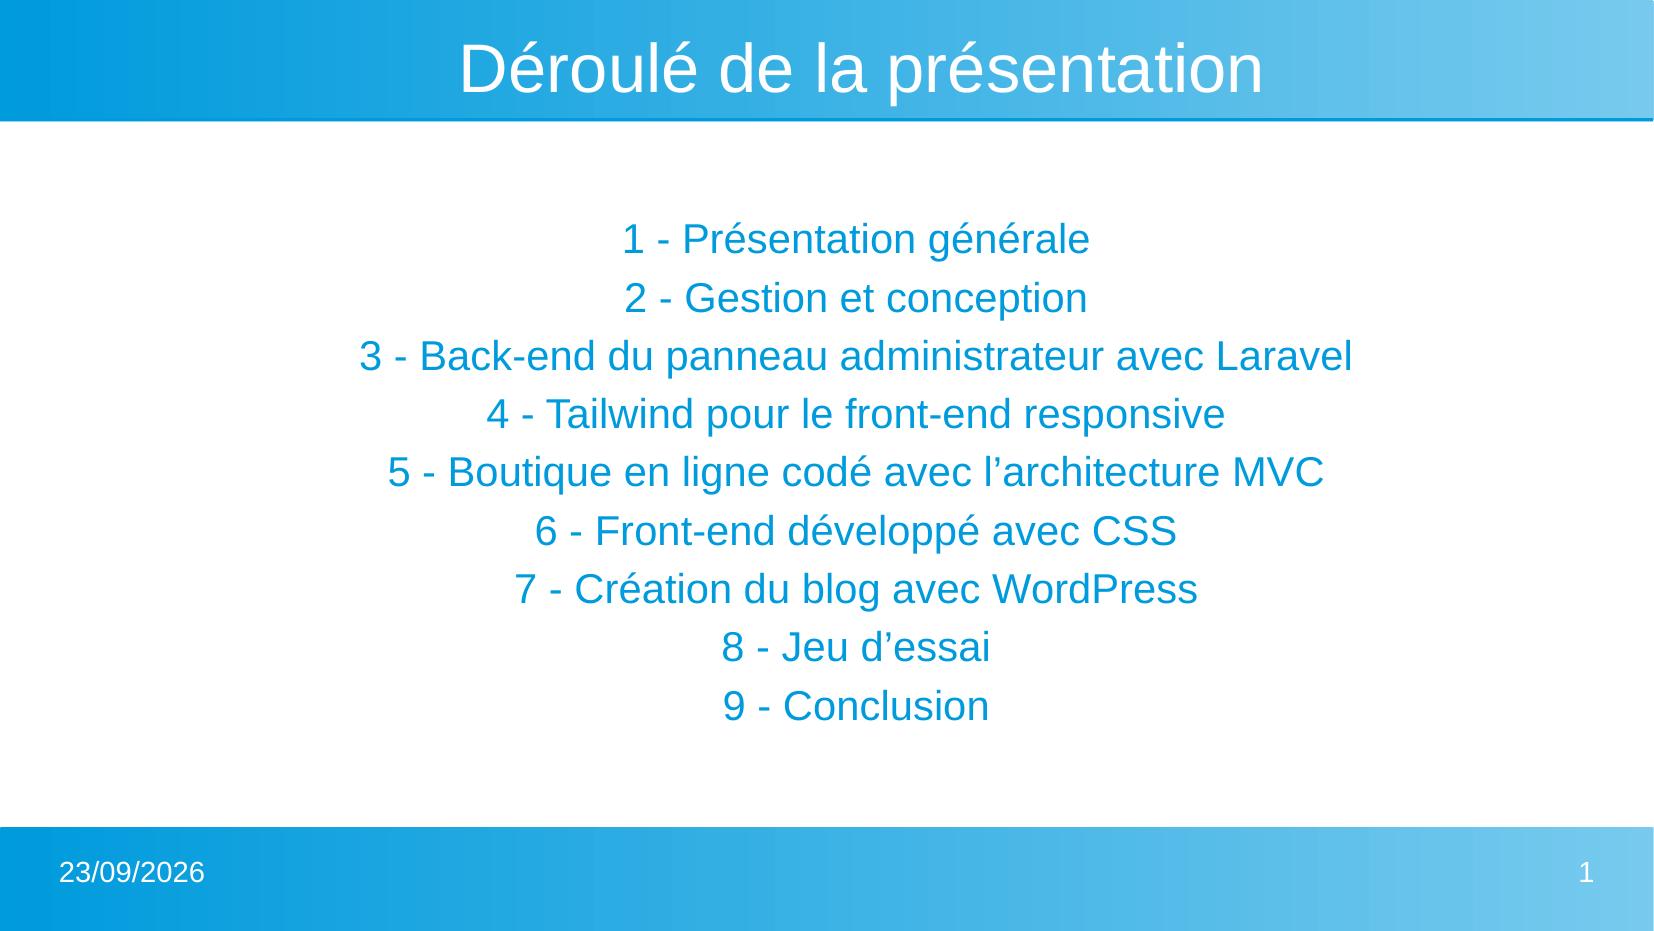

# Déroulé de la présentation
1 - Présentation générale
2 - Gestion et conception
3 - Back-end du panneau administrateur avec Laravel
4 - Tailwind pour le front-end responsive
5 - Boutique en ligne codé avec l’architecture MVC
6 - Front-end développé avec CSS
7 - Création du blog avec WordPress
8 - Jeu d’essai
9 - Conclusion
1